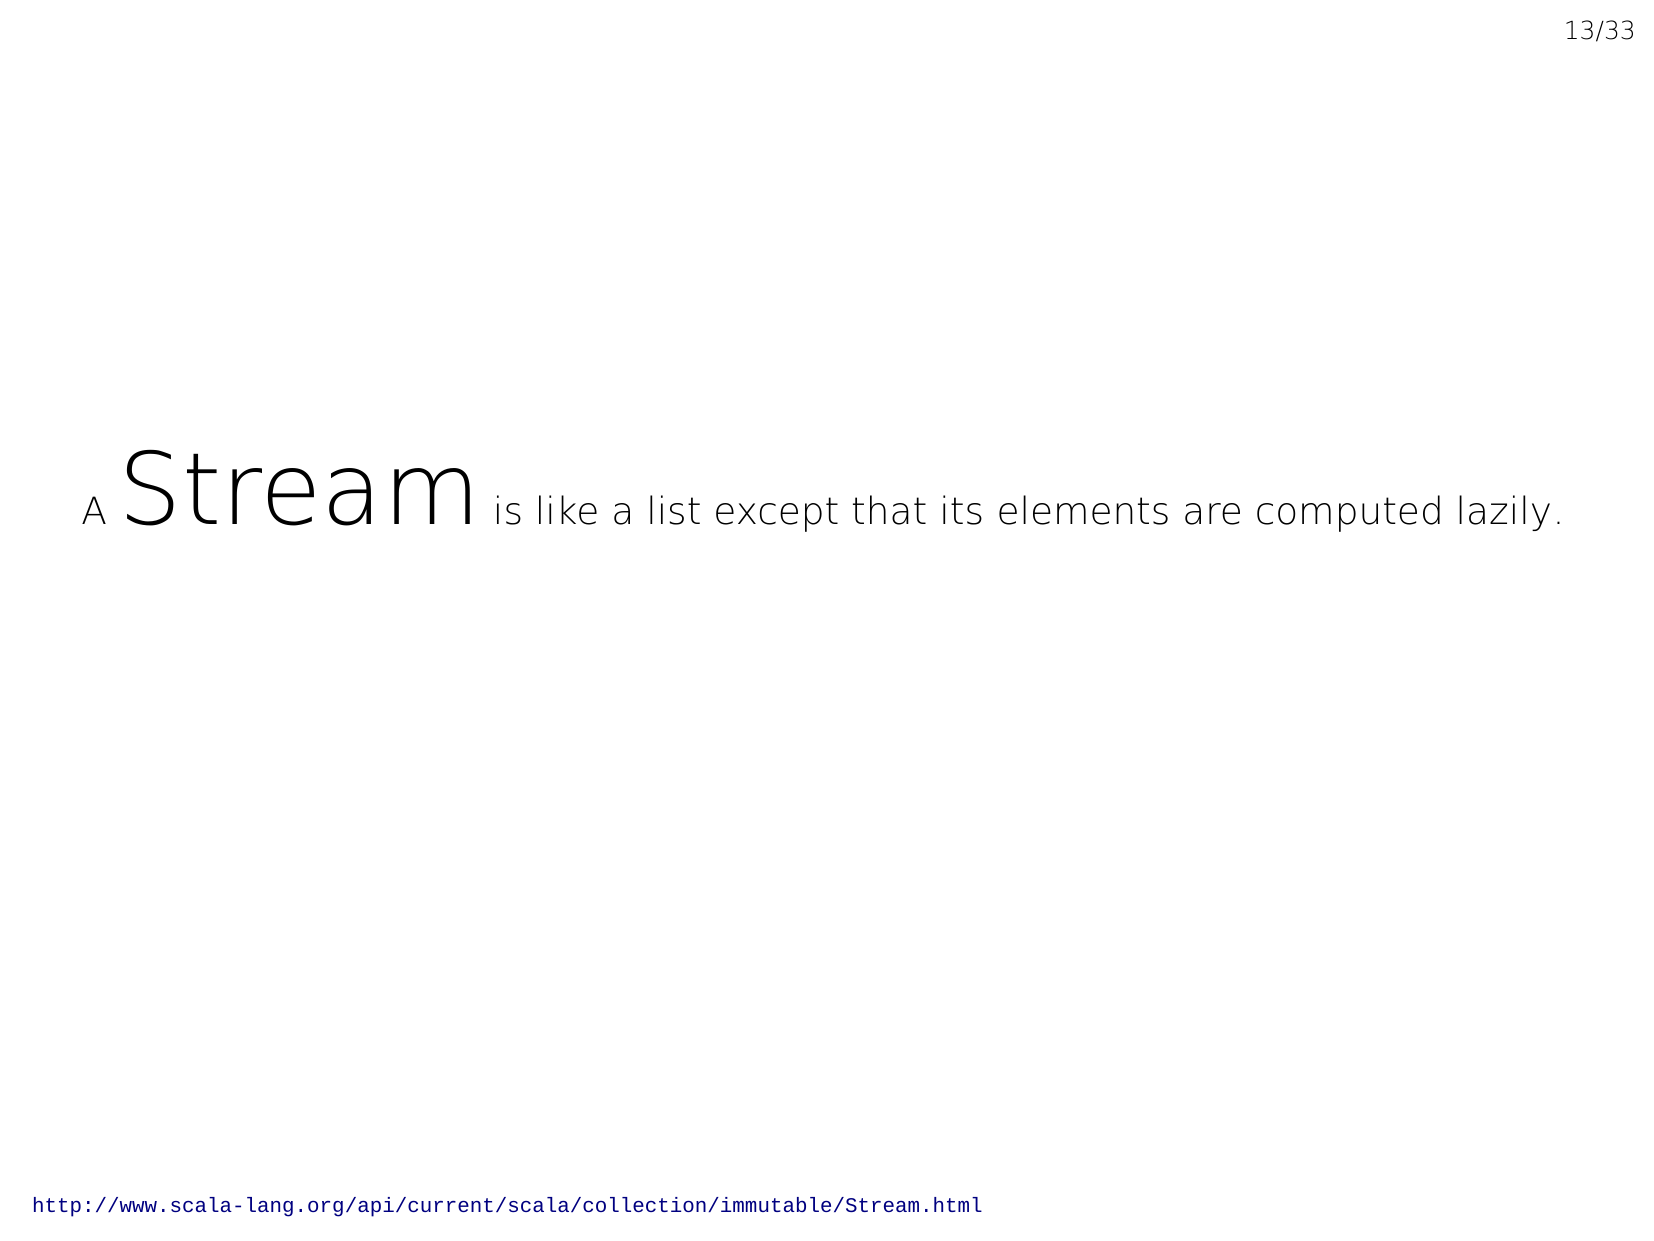

A Stream is like a list except that its elements are computed lazily.
http://www.scala-lang.org/api/current/scala/collection/immutable/Stream.html